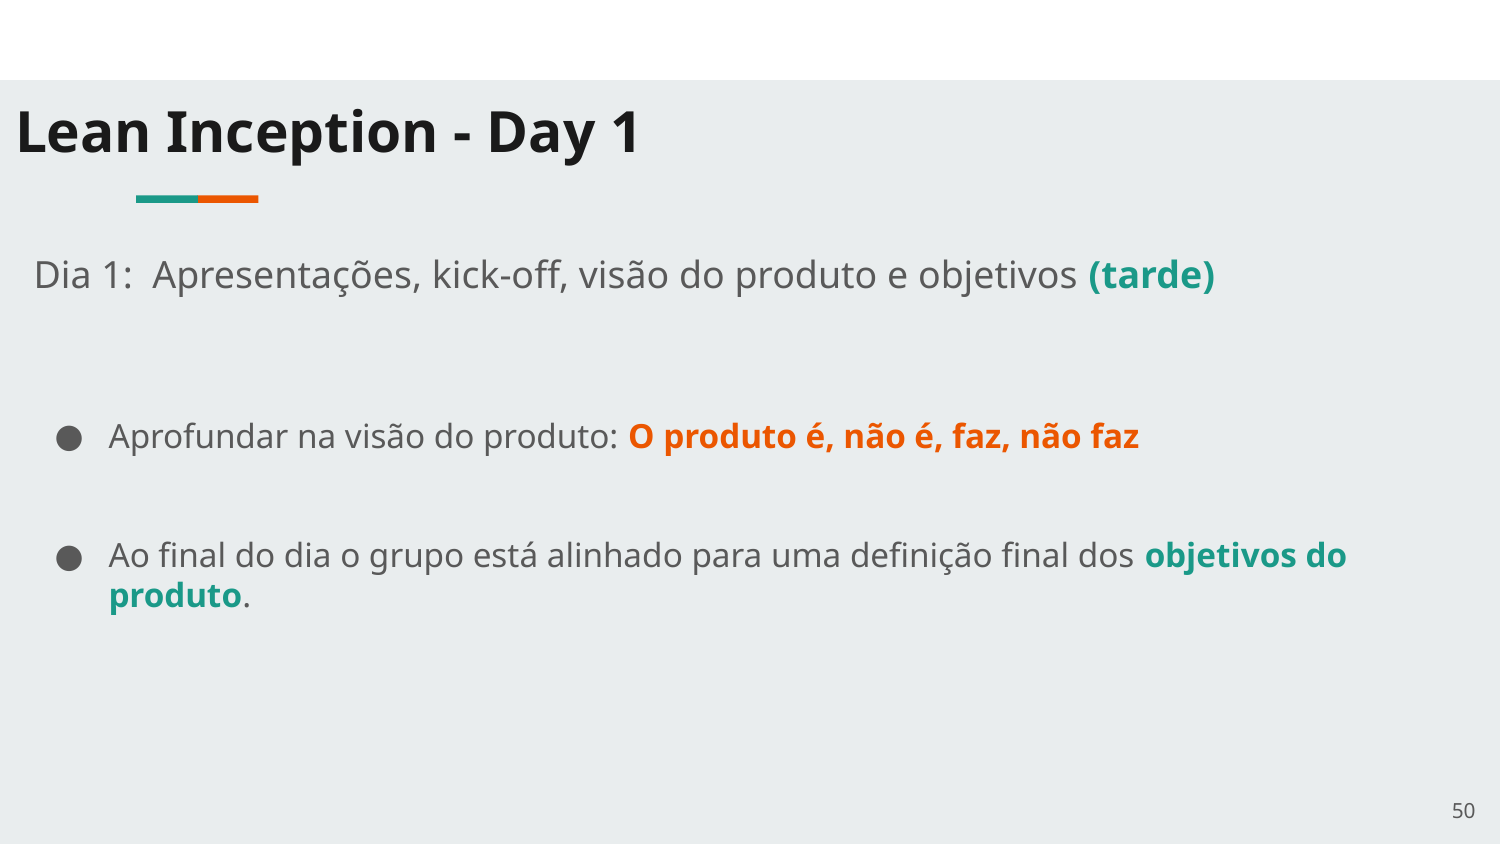

# Lean Inception - Day 1
Dia 1: Apresentações, kick-off, visão do produto e objetivos (tarde)
Aprofundar na visão do produto: O produto é, não é, faz, não faz
Ao final do dia o grupo está alinhado para uma definição final dos objetivos do produto.